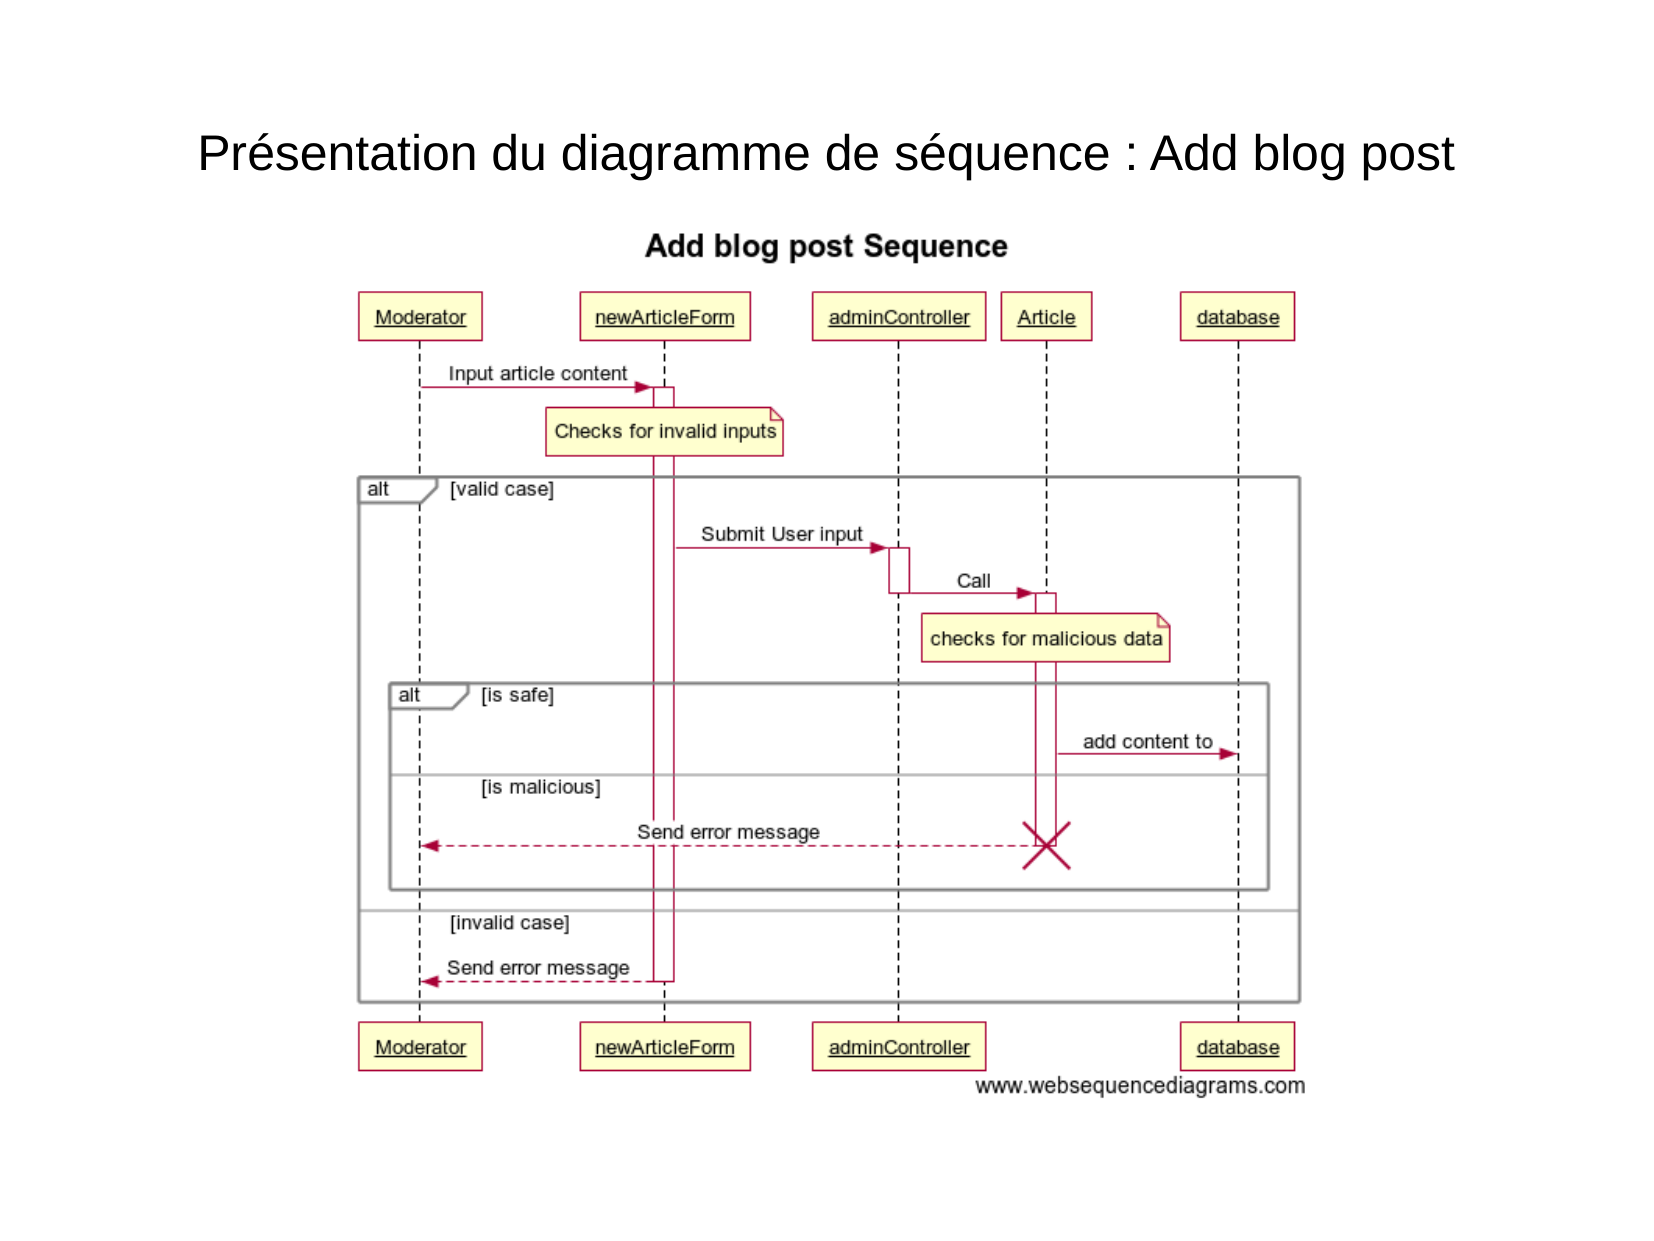

# Présentation du diagramme de séquence : Add blog post